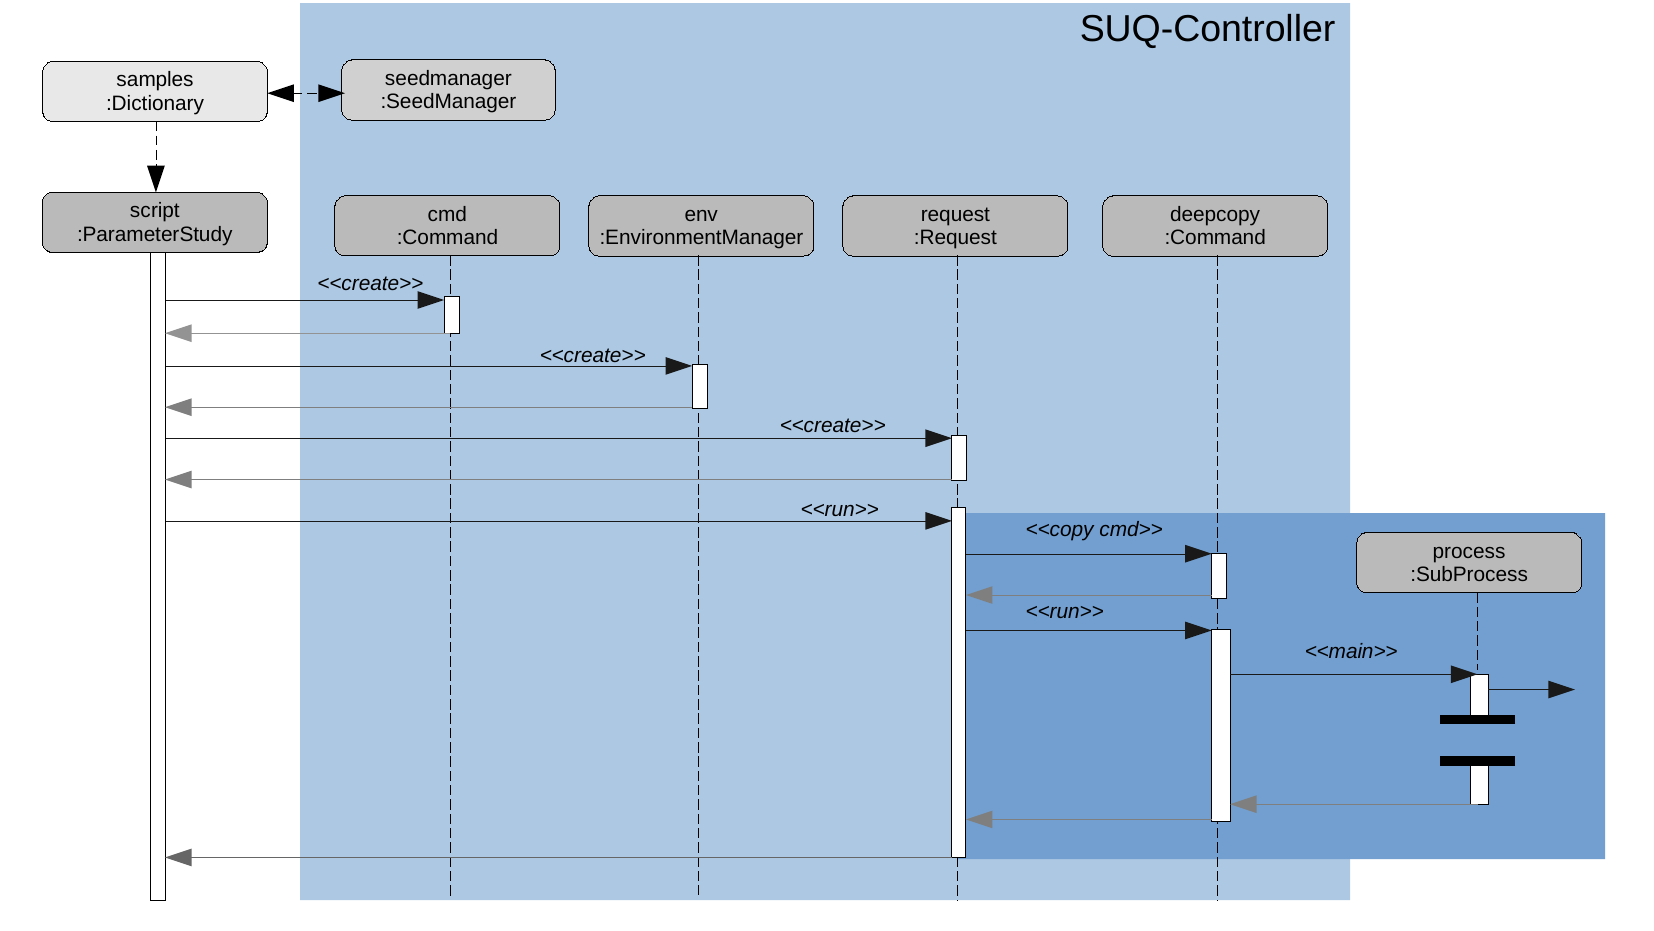

SUQ-Controller
seedmanager
:SeedManager
samples
:Dictionary
script
:ParameterStudy
cmd
:Command
env
:EnvironmentManager
request
:Request
deepcopy
:Command
<<create>>
<<create>>
<<create>>
<<run>>
<<copy cmd>>
process
:SubProcess
<<run>>
<<main>>